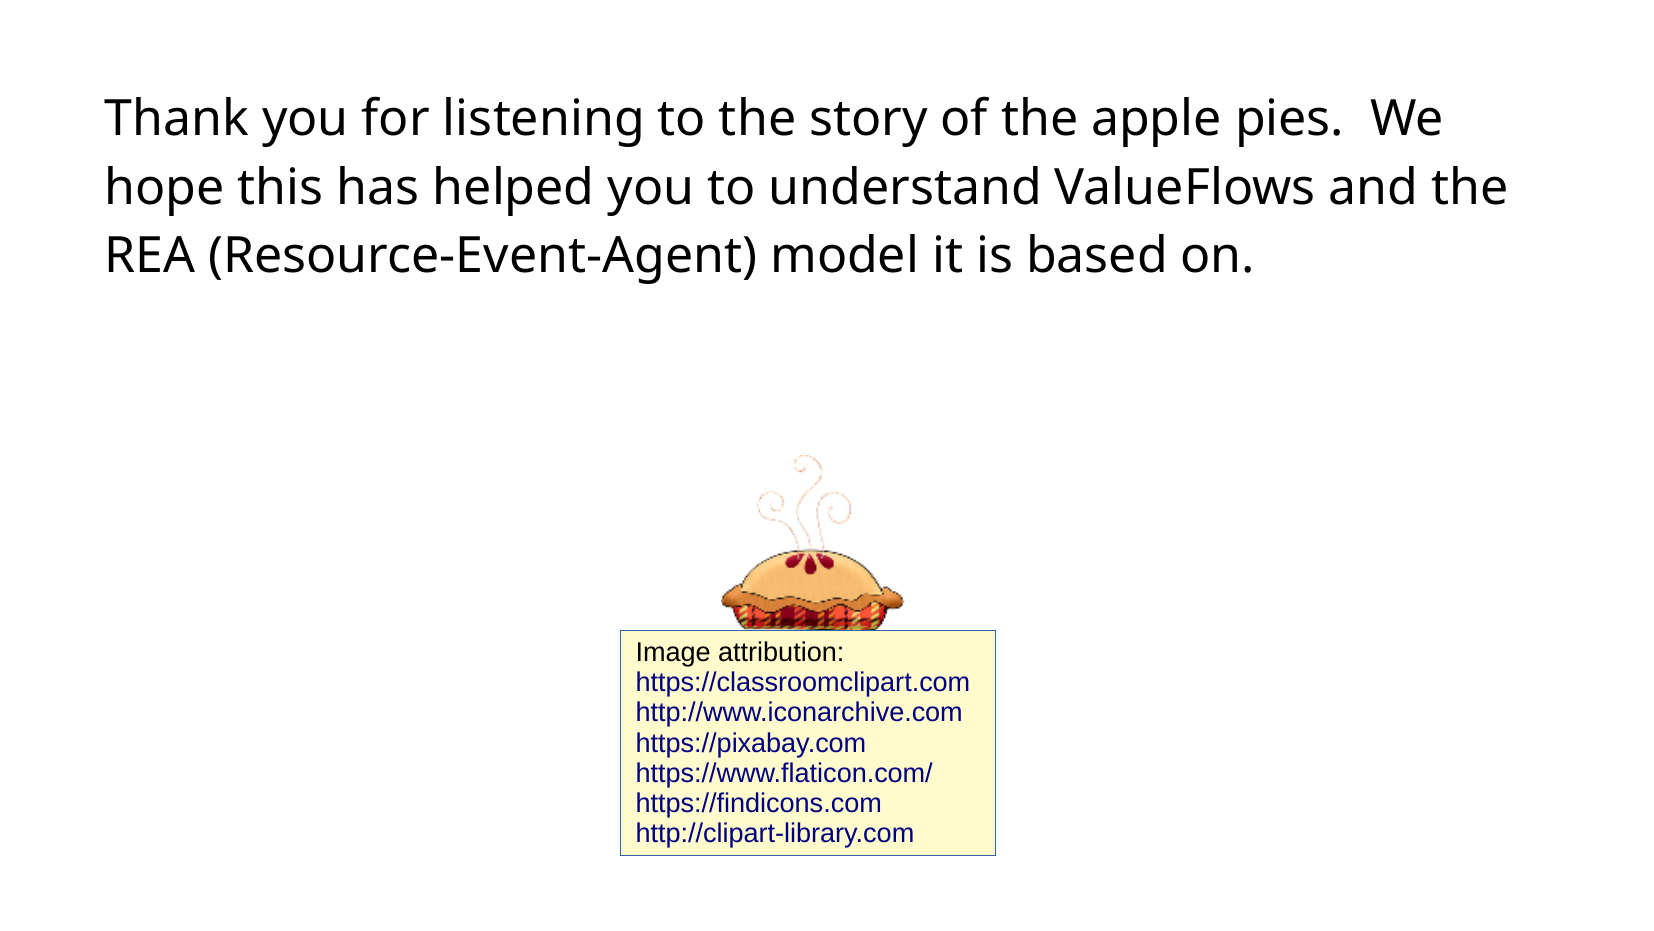

Thank you for listening to the story of the apple pies. We hope this has helped you to understand ValueFlows and the REA (Resource-Event-Agent) model it is based on.
Image attribution:
https://classroomclipart.com
http://www.iconarchive.com
https://pixabay.com
https://www.flaticon.com/
https://findicons.com
http://clipart-library.com